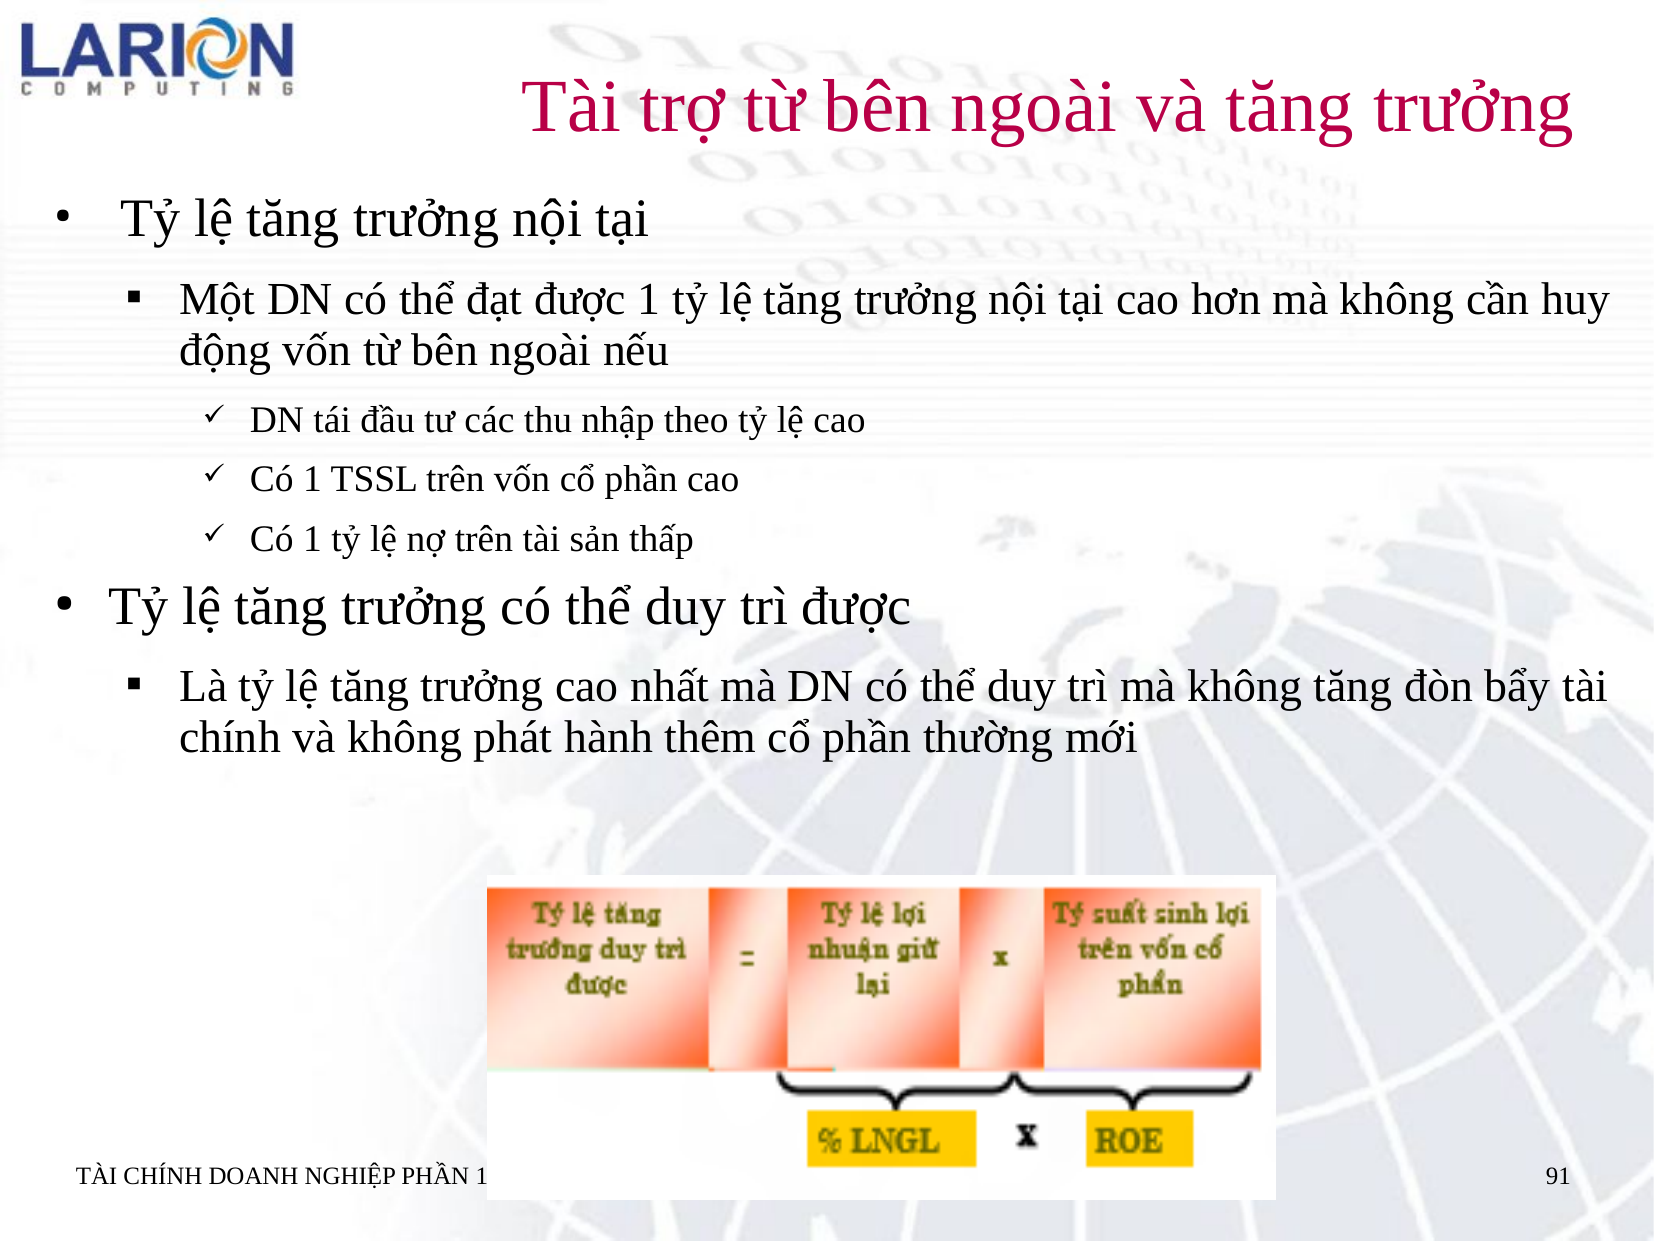

# Tài trợ từ bên ngoài và tăng trưởng
 Tỷ lệ tăng trưởng nội tại
Một DN có thể đạt được 1 tỷ lệ tăng trưởng nội tại cao hơn mà không cần huy động vốn từ bên ngoài nếu
DN tái đầu tư các thu nhập theo tỷ lệ cao
Có 1 TSSL trên vốn cổ phần cao
Có 1 tỷ lệ nợ trên tài sản thấp
Tỷ lệ tăng trưởng có thể duy trì được
Là tỷ lệ tăng trưởng cao nhất mà DN có thể duy trì mà không tăng đòn bẩy tài chính và không phát hành thêm cổ phần thường mới
TÀI CHÍNH DOANH NGHIỆP PHẦN 1
91